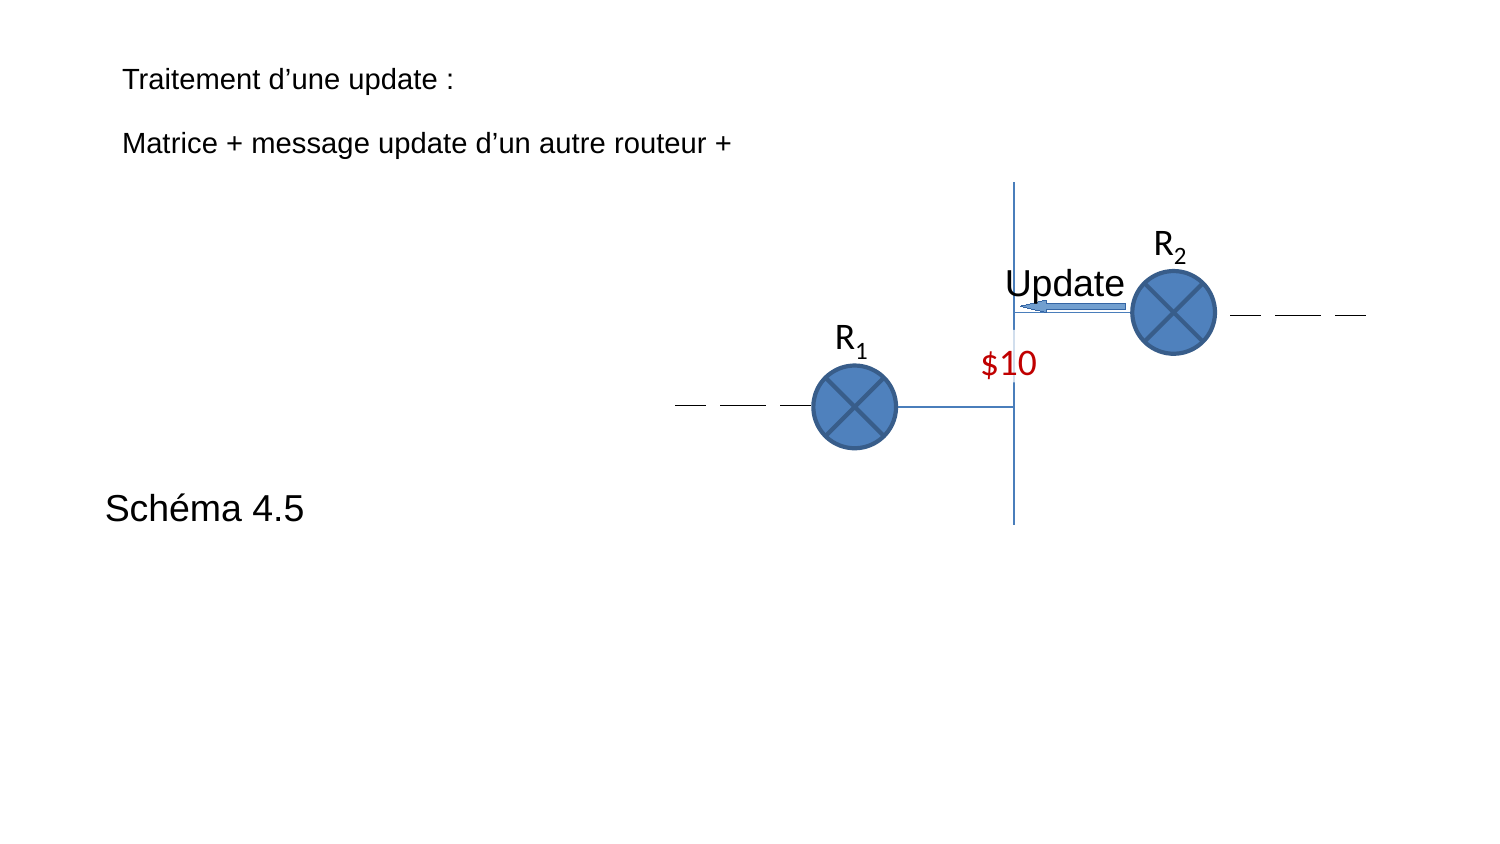

# Traitement d’une update :
Matrice + message update d’un autre routeur +
R2
Update
R1
$10
Schéma 4.5